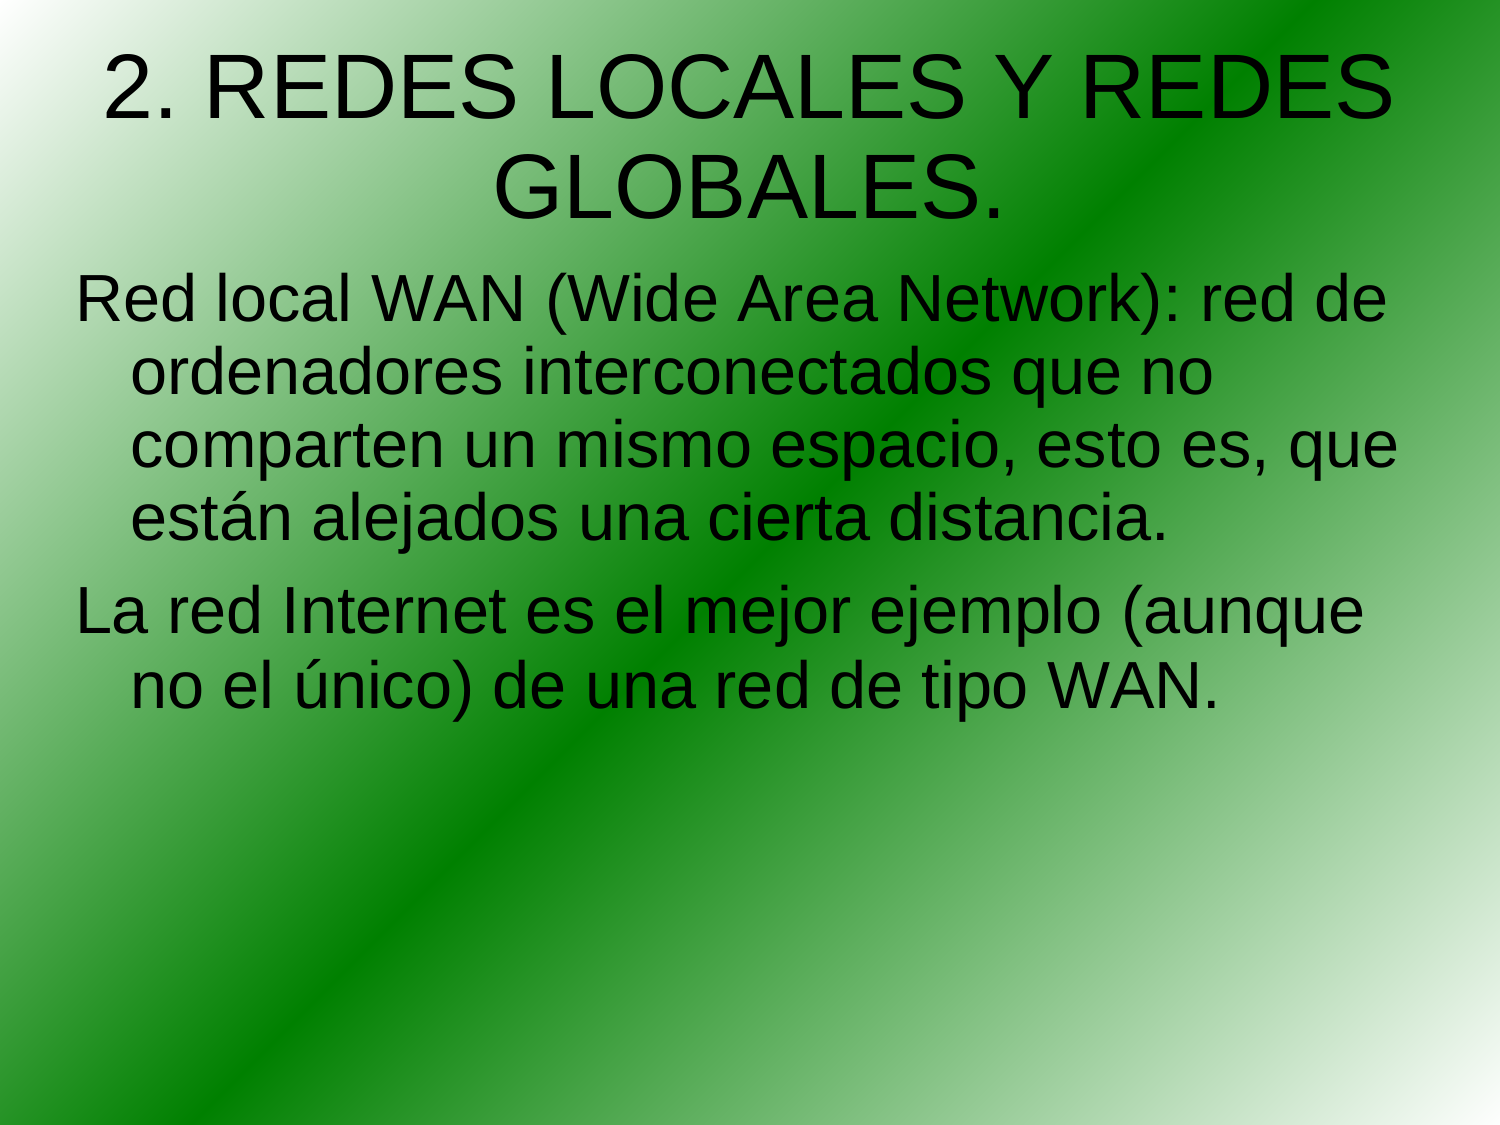

# 2. REDES LOCALES Y REDES GLOBALES.
Red local WAN (Wide Area Network): red de ordenadores interconectados que no comparten un mismo espacio, esto es, que están alejados una cierta distancia.
La red Internet es el mejor ejemplo (aunque no el único) de una red de tipo WAN.